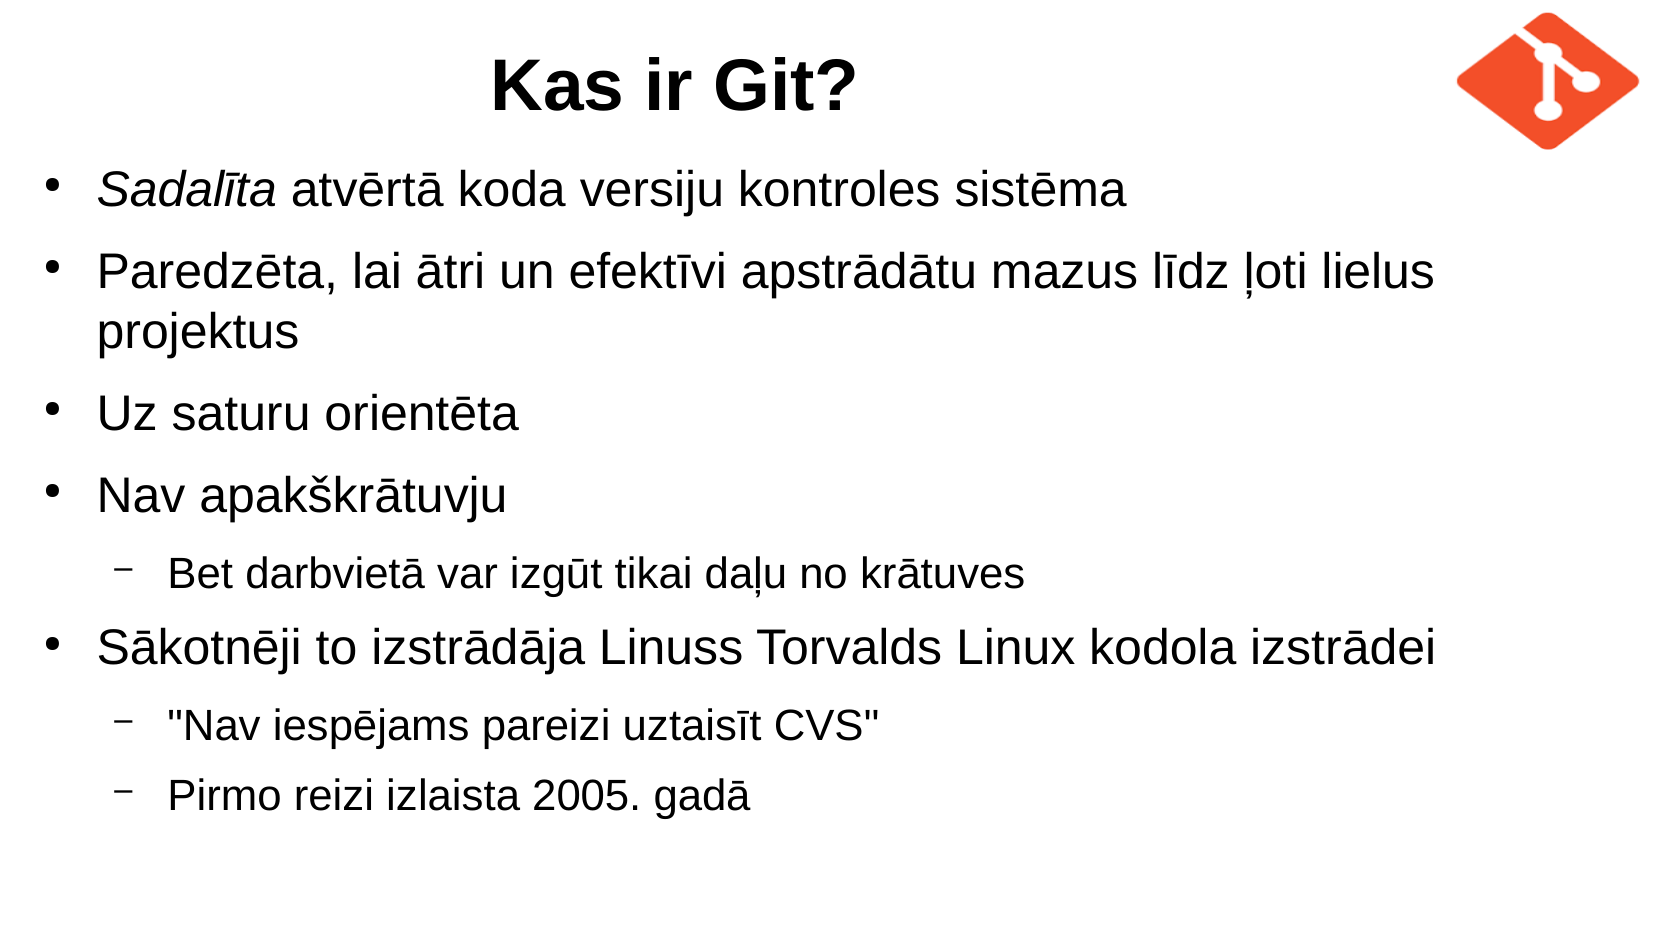

Kas ir Git?
# Sadalīta atvērtā koda versiju kontroles sistēma
Paredzēta, lai ātri un efektīvi apstrādātu mazus līdz ļoti lielus projektus
Uz saturu orientēta
Nav apakškrātuvju
Bet darbvietā var izgūt tikai daļu no krātuves
Sākotnēji to izstrādāja Linuss Torvalds Linux kodola izstrādei
"Nav iespējams pareizi uztaisīt CVS"
Pirmo reizi izlaista 2005. gadā